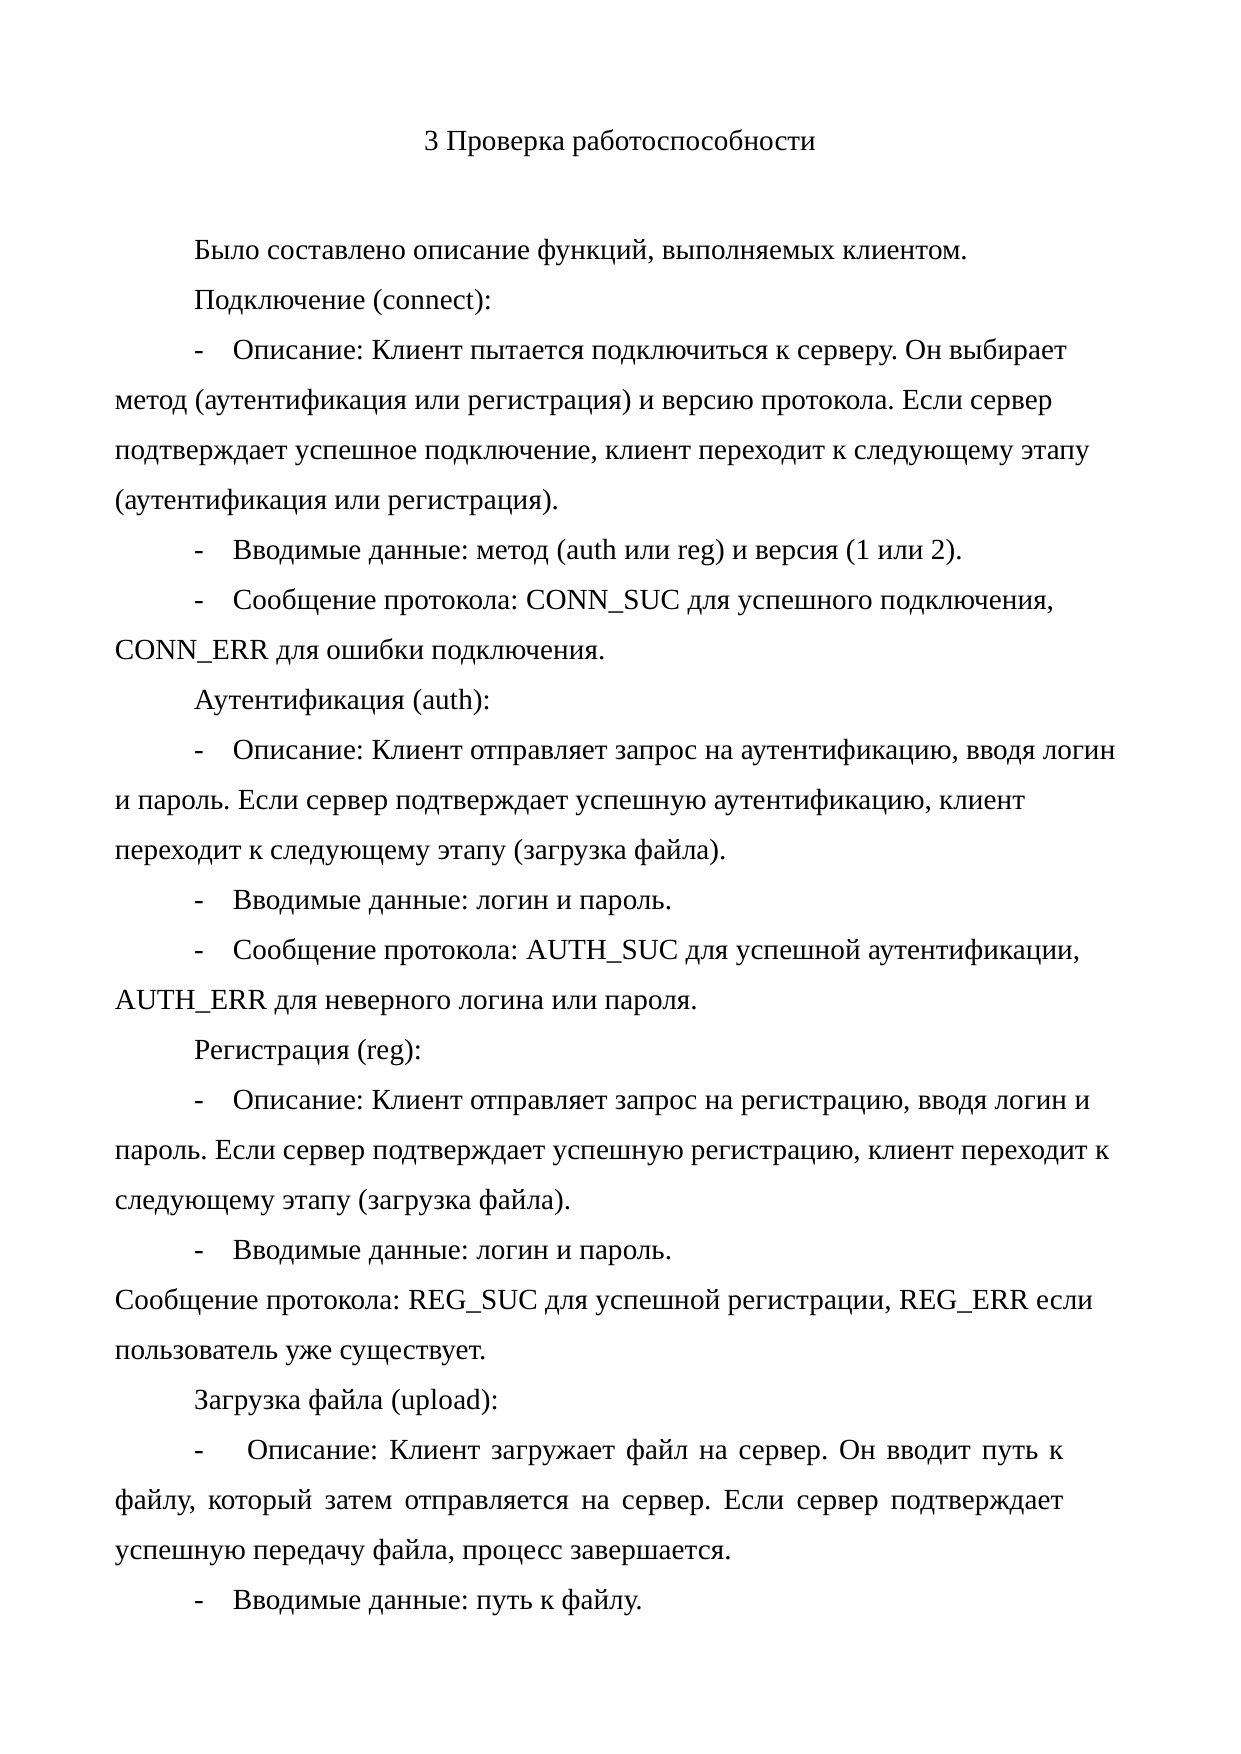

3 Проверка работоспособности
Было составлено описание функций, выполняемых клиентом.
Подключение (connect):
- Описание: Клиент пытается подключиться к серверу. Он выбирает метод (аутентификация или регистрация) и версию протокола. Если сервер подтверждает успешное подключение, клиент переходит к следующему этапу (аутентификация или регистрация).
- Вводимые данные: метод (auth или reg) и версия (1 или 2).
- Сообщение протокола: CONN_SUC для успешного подключения, CONN_ERR для ошибки подключения.
Аутентификация (auth):
- Описание: Клиент отправляет запрос на аутентификацию, вводя логин и пароль. Если сервер подтверждает успешную аутентификацию, клиент переходит к следующему этапу (загрузка файла).
- Вводимые данные: логин и пароль.
- Сообщение протокола: AUTH_SUC для успешной аутентификации, AUTH_ERR для неверного логина или пароля.
Регистрация (reg):
- Описание: Клиент отправляет запрос на регистрацию, вводя логин и пароль. Если сервер подтверждает успешную регистрацию, клиент переходит к следующему этапу (загрузка файла).
- Вводимые данные: логин и пароль.
Сообщение протокола: REG_SUC для успешной регистрации, REG_ERR если пользователь уже существует.
Загрузка файла (upload):
- Описание: Клиент загружает файл на сервер. Он вводит путь к файлу, который затем отправляется на сервер. Если сервер подтверждает успешную передачу файла, процесс завершается.
- Вводимые данные: путь к файлу.